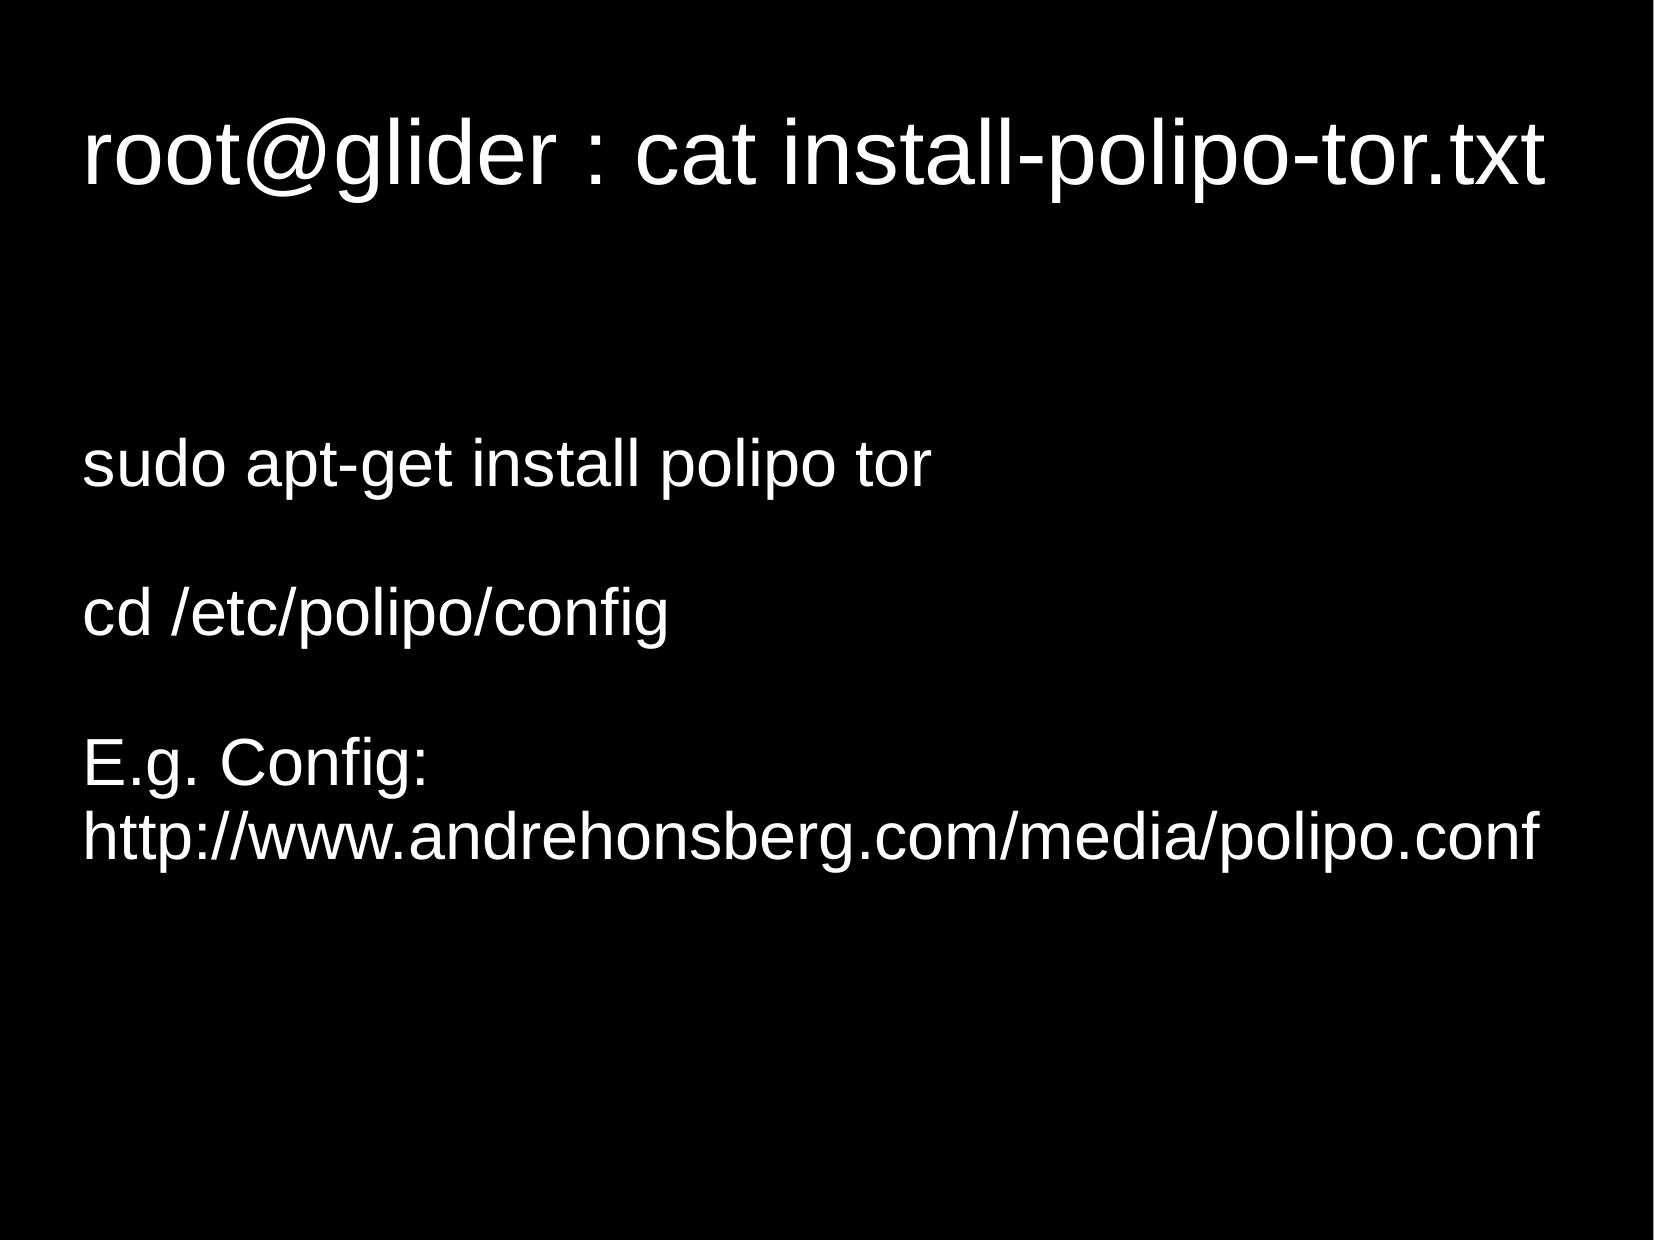

# root@glider : cat install-polipo-tor.txt
sudo apt-get install polipo tor
cd /etc/polipo/config
E.g. Config:
http://www.andrehonsberg.com/media/polipo.conf